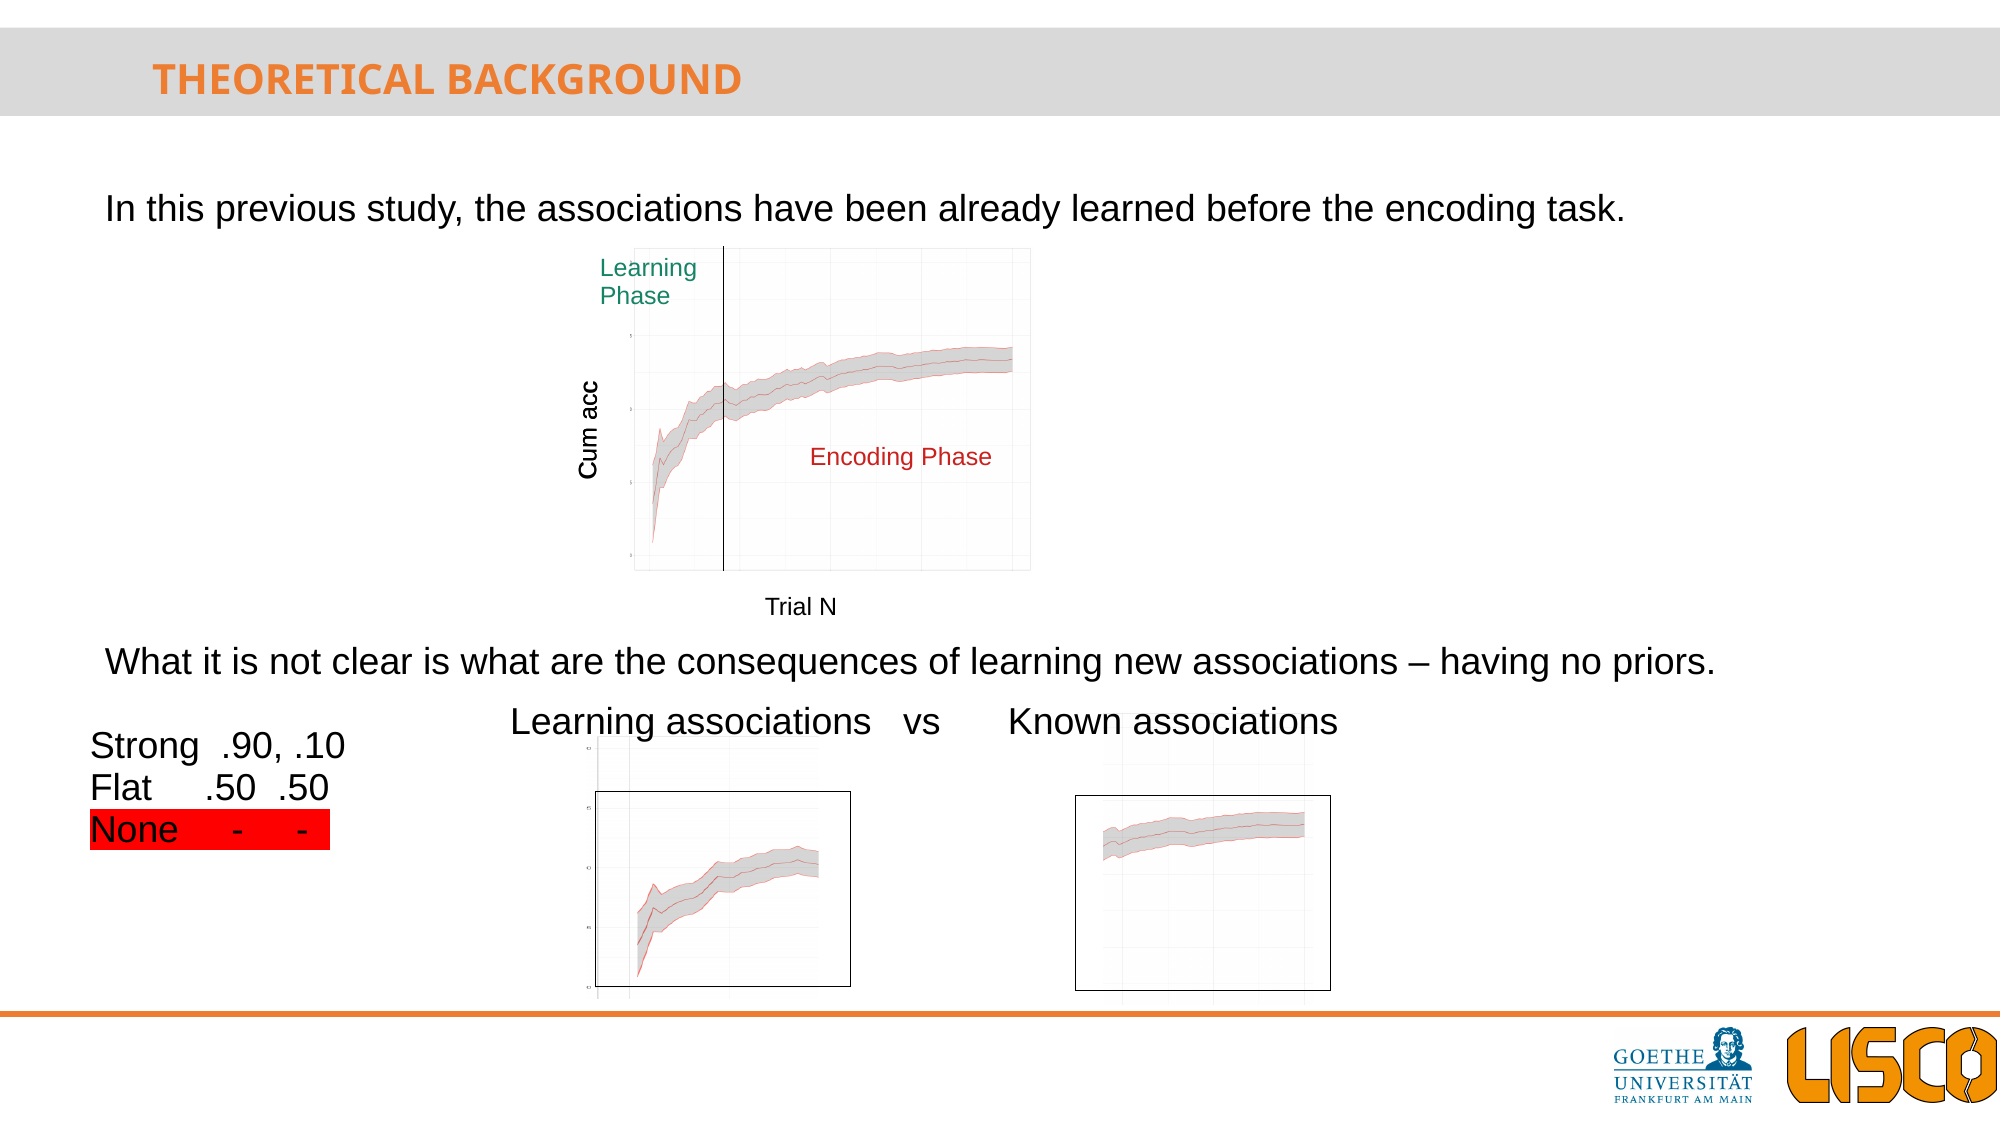

THEORETICAL BACKGROUND
In this previous study, the associations have been already learned before the encoding task.
Learning
Phase
Cum acc
Cum acc
Encoding Phase
Trial N
What it is not clear is what are the consequences of learning new associations – having no priors.
Learning associations vs
Known associations
Strong .90, .10
Flat .50 .50
None - -